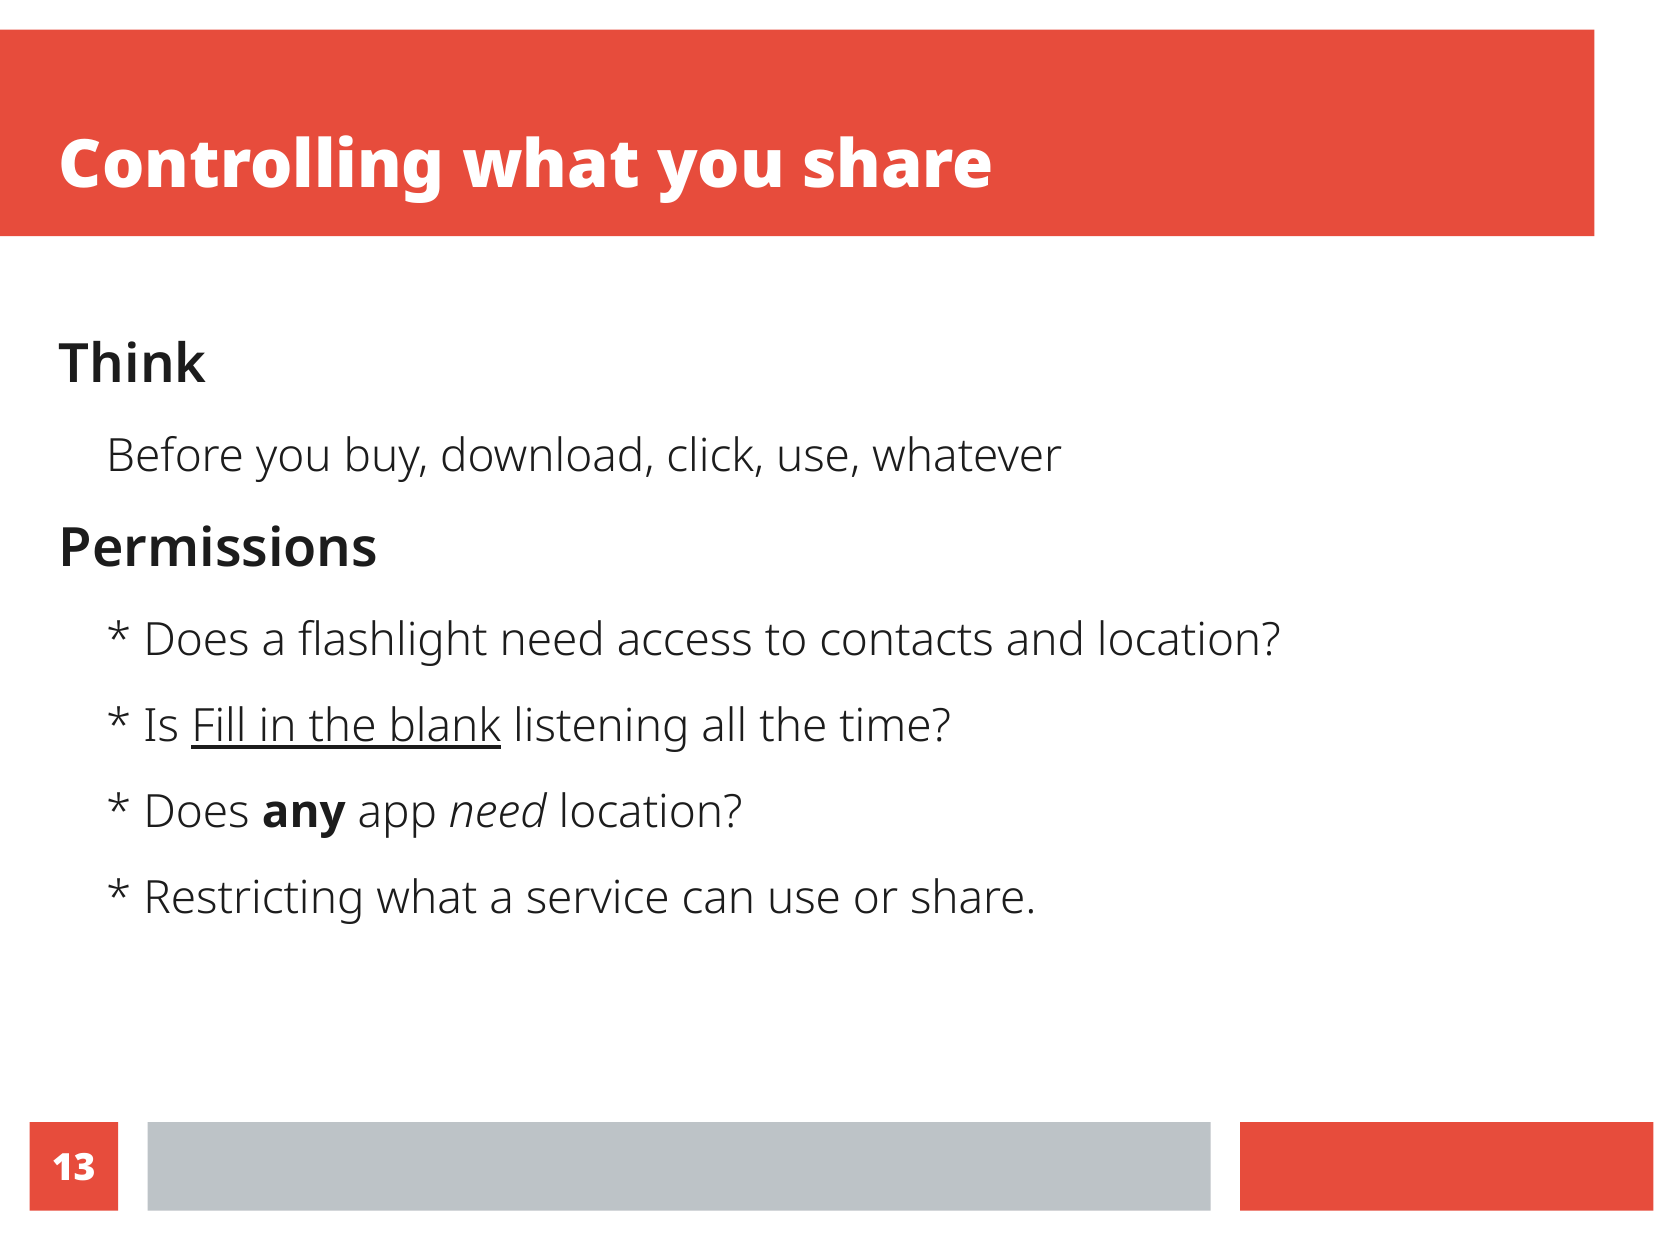

# Controlling what you share
Think
Before you buy, download, click, use, whatever
Permissions
* Does a flashlight need access to contacts and location?
* Is Fill in the blank listening all the time?
* Does any app need location?
* Restricting what a service can use or share.
13